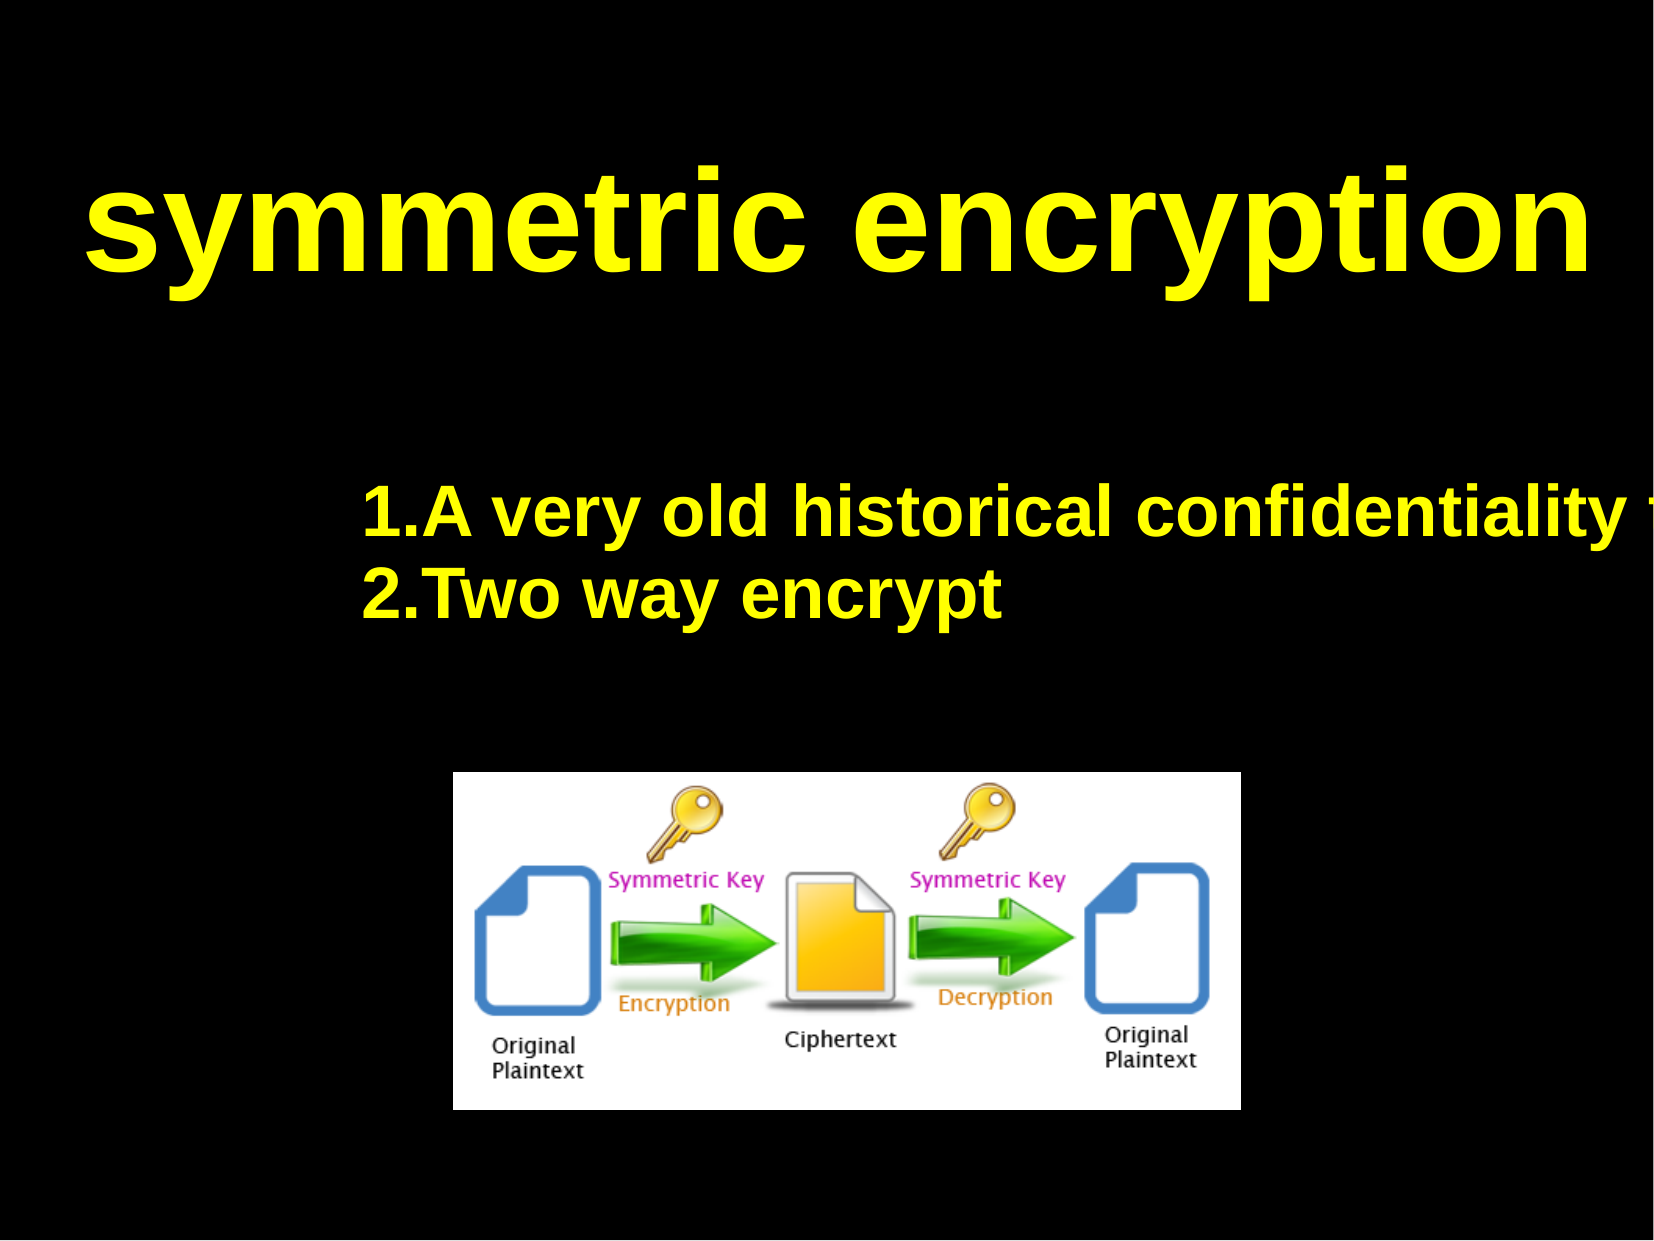

symmetric encryption
1.A very old historical confidentiality tool
2.Two way encrypt